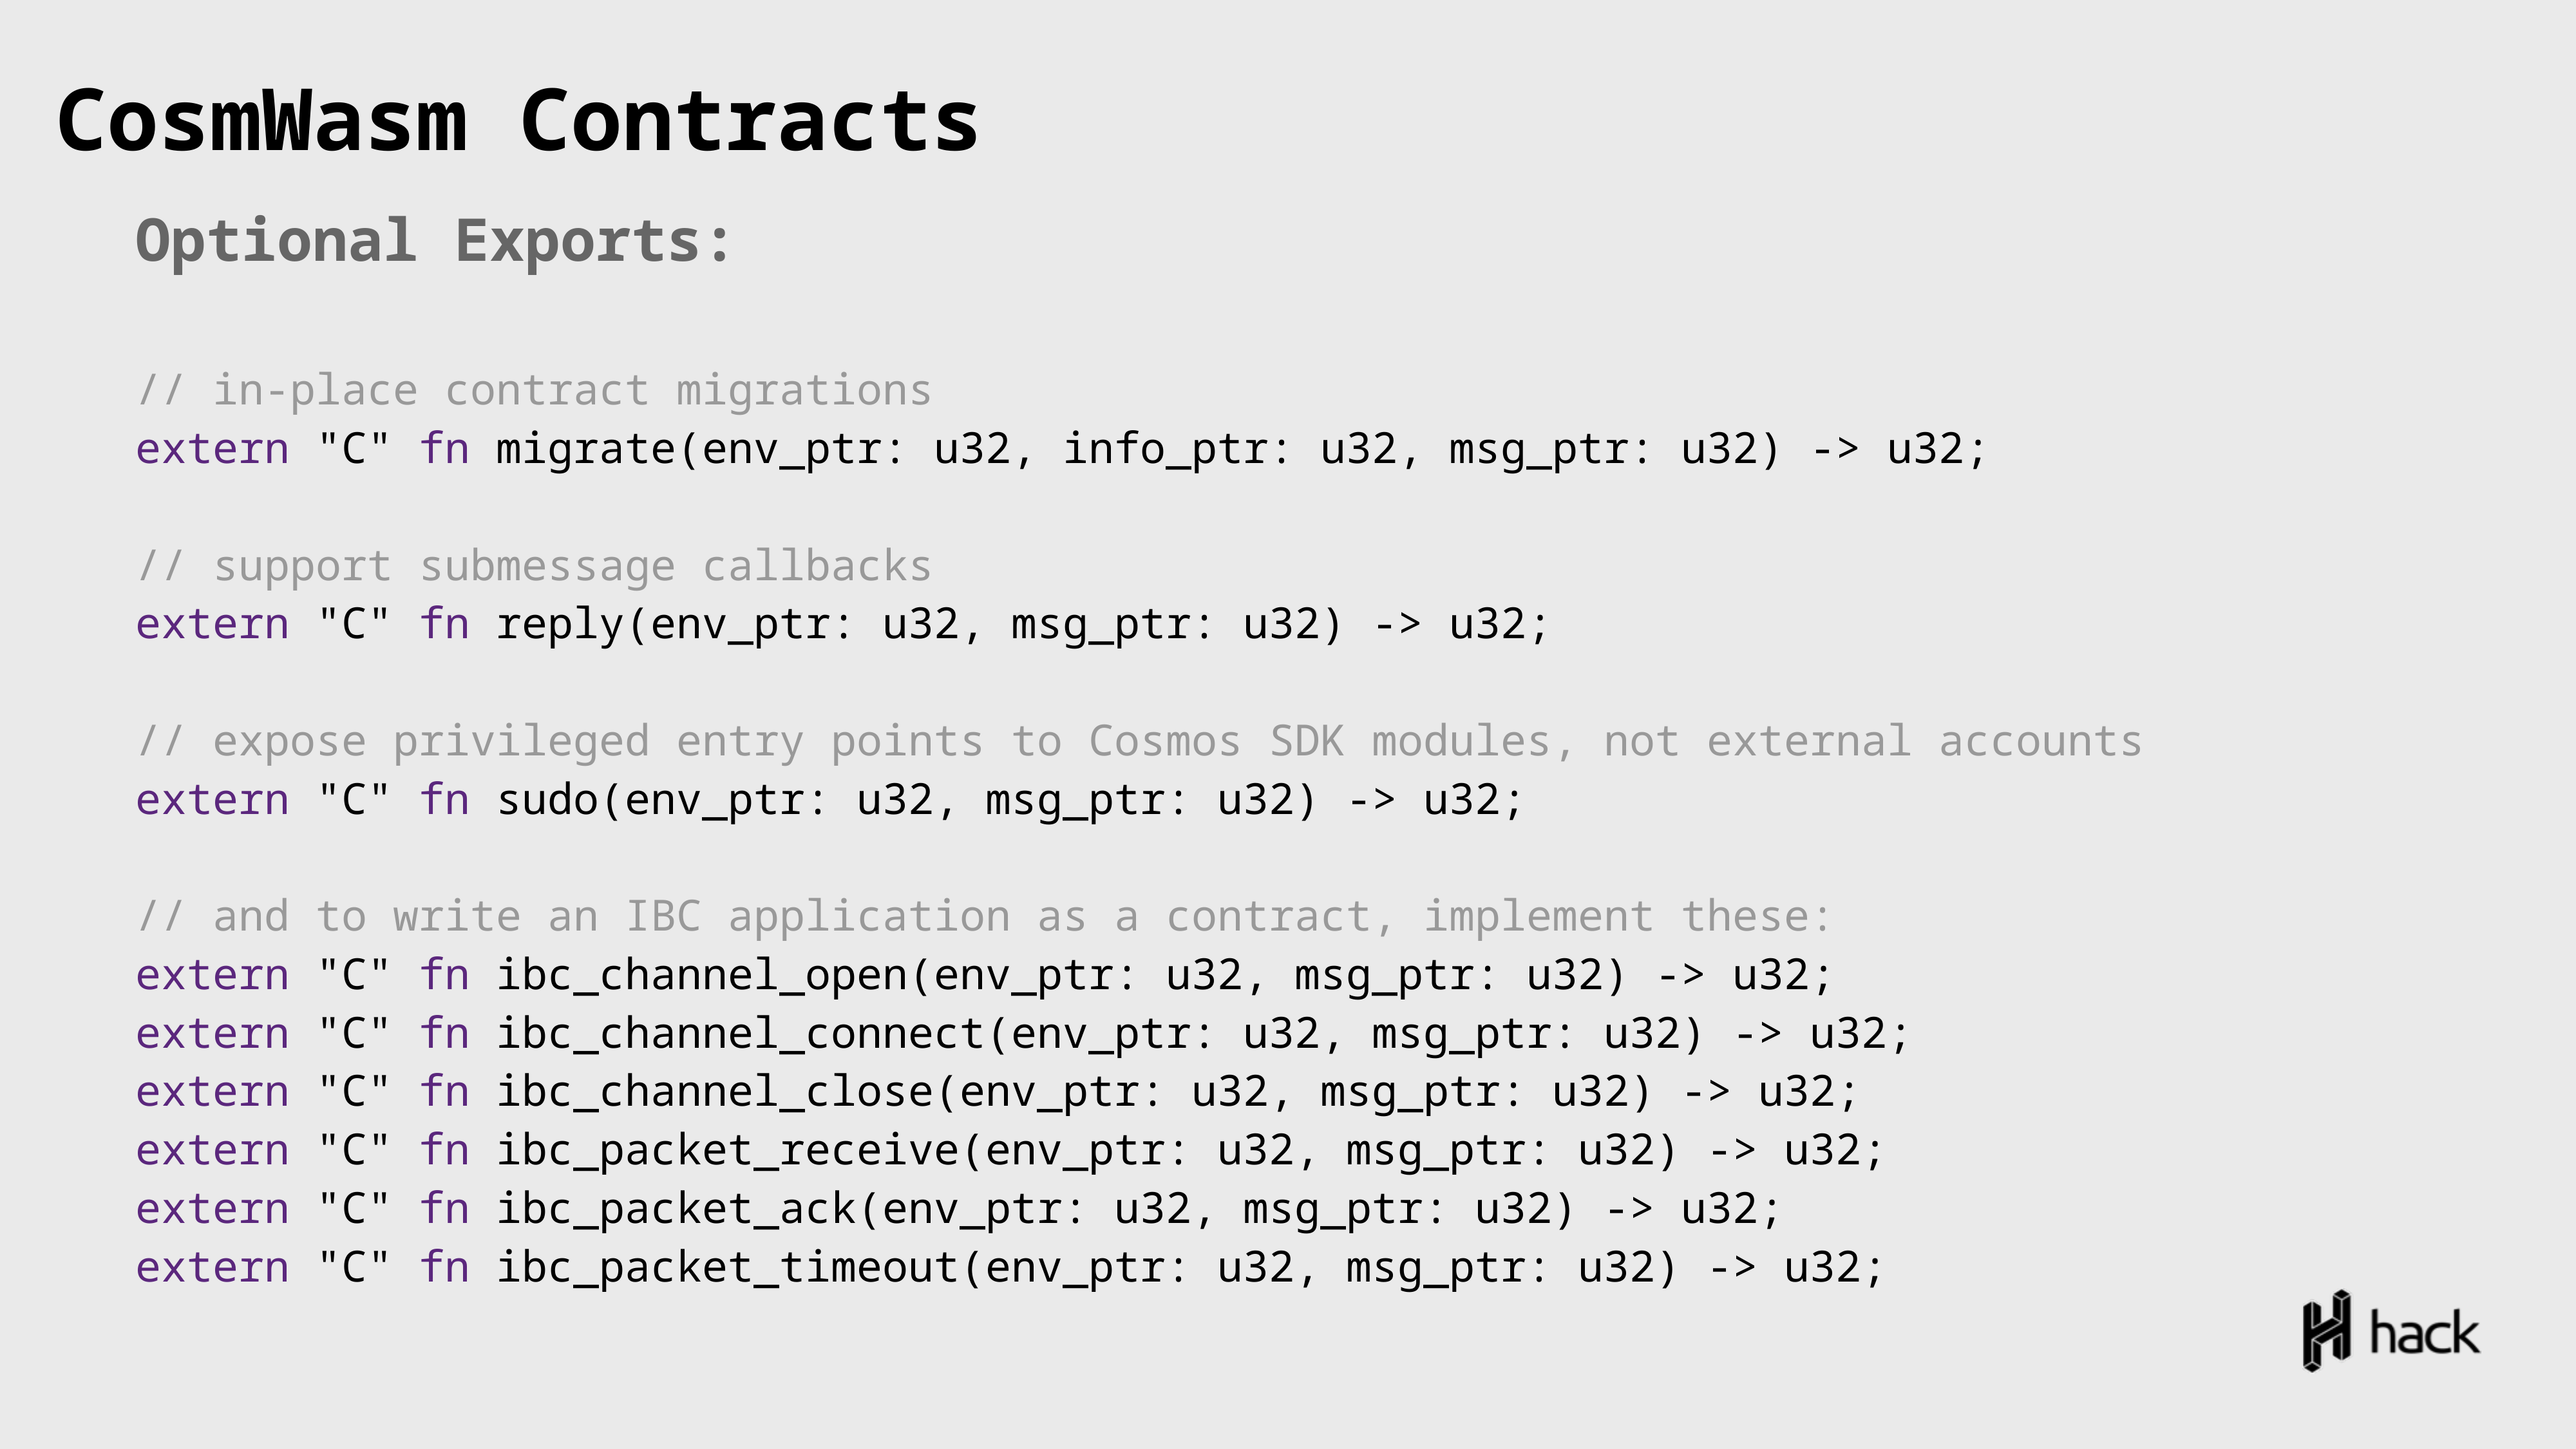

# CosmWasm Contracts
Optional Exports:
// in-place contract migrations
extern "C" fn migrate(env_ptr: u32, info_ptr: u32, msg_ptr: u32) -> u32;
// support submessage callbacks
extern "C" fn reply(env_ptr: u32, msg_ptr: u32) -> u32;
// expose privileged entry points to Cosmos SDK modules, not external accounts
extern "C" fn sudo(env_ptr: u32, msg_ptr: u32) -> u32;
// and to write an IBC application as a contract, implement these:
extern "C" fn ibc_channel_open(env_ptr: u32, msg_ptr: u32) -> u32;
extern "C" fn ibc_channel_connect(env_ptr: u32, msg_ptr: u32) -> u32;
extern "C" fn ibc_channel_close(env_ptr: u32, msg_ptr: u32) -> u32;
extern "C" fn ibc_packet_receive(env_ptr: u32, msg_ptr: u32) -> u32;
extern "C" fn ibc_packet_ack(env_ptr: u32, msg_ptr: u32) -> u32;
extern "C" fn ibc_packet_timeout(env_ptr: u32, msg_ptr: u32) -> u32;